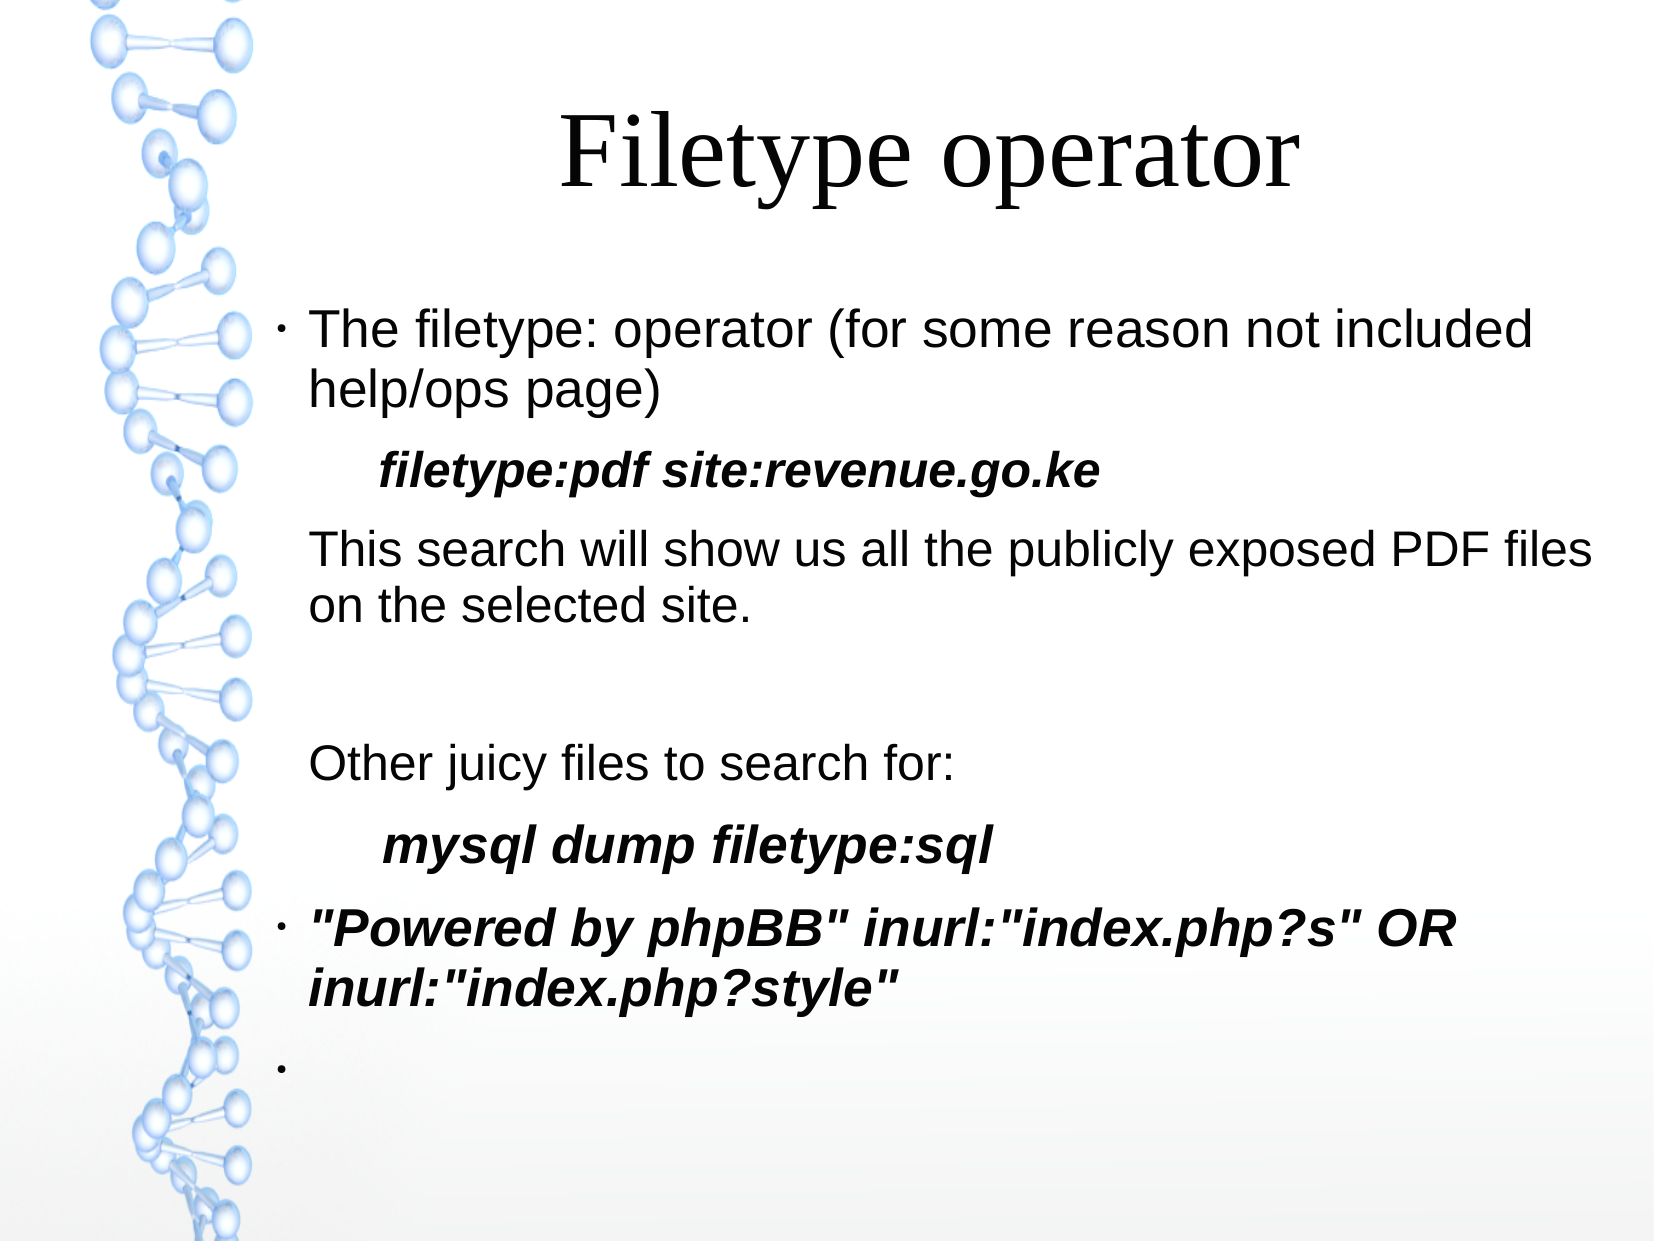

# Filetype operator
The filetype: operator (for some reason not included help/ops page)
 filetype:pdf site:revenue.go.ke
This search will show us all the publicly exposed PDF files on the selected site.
Other juicy files to search for:
 mysql dump filetype:sql
"Powered by phpBB" inurl:"index.php?s" OR inurl:"index.php?style"